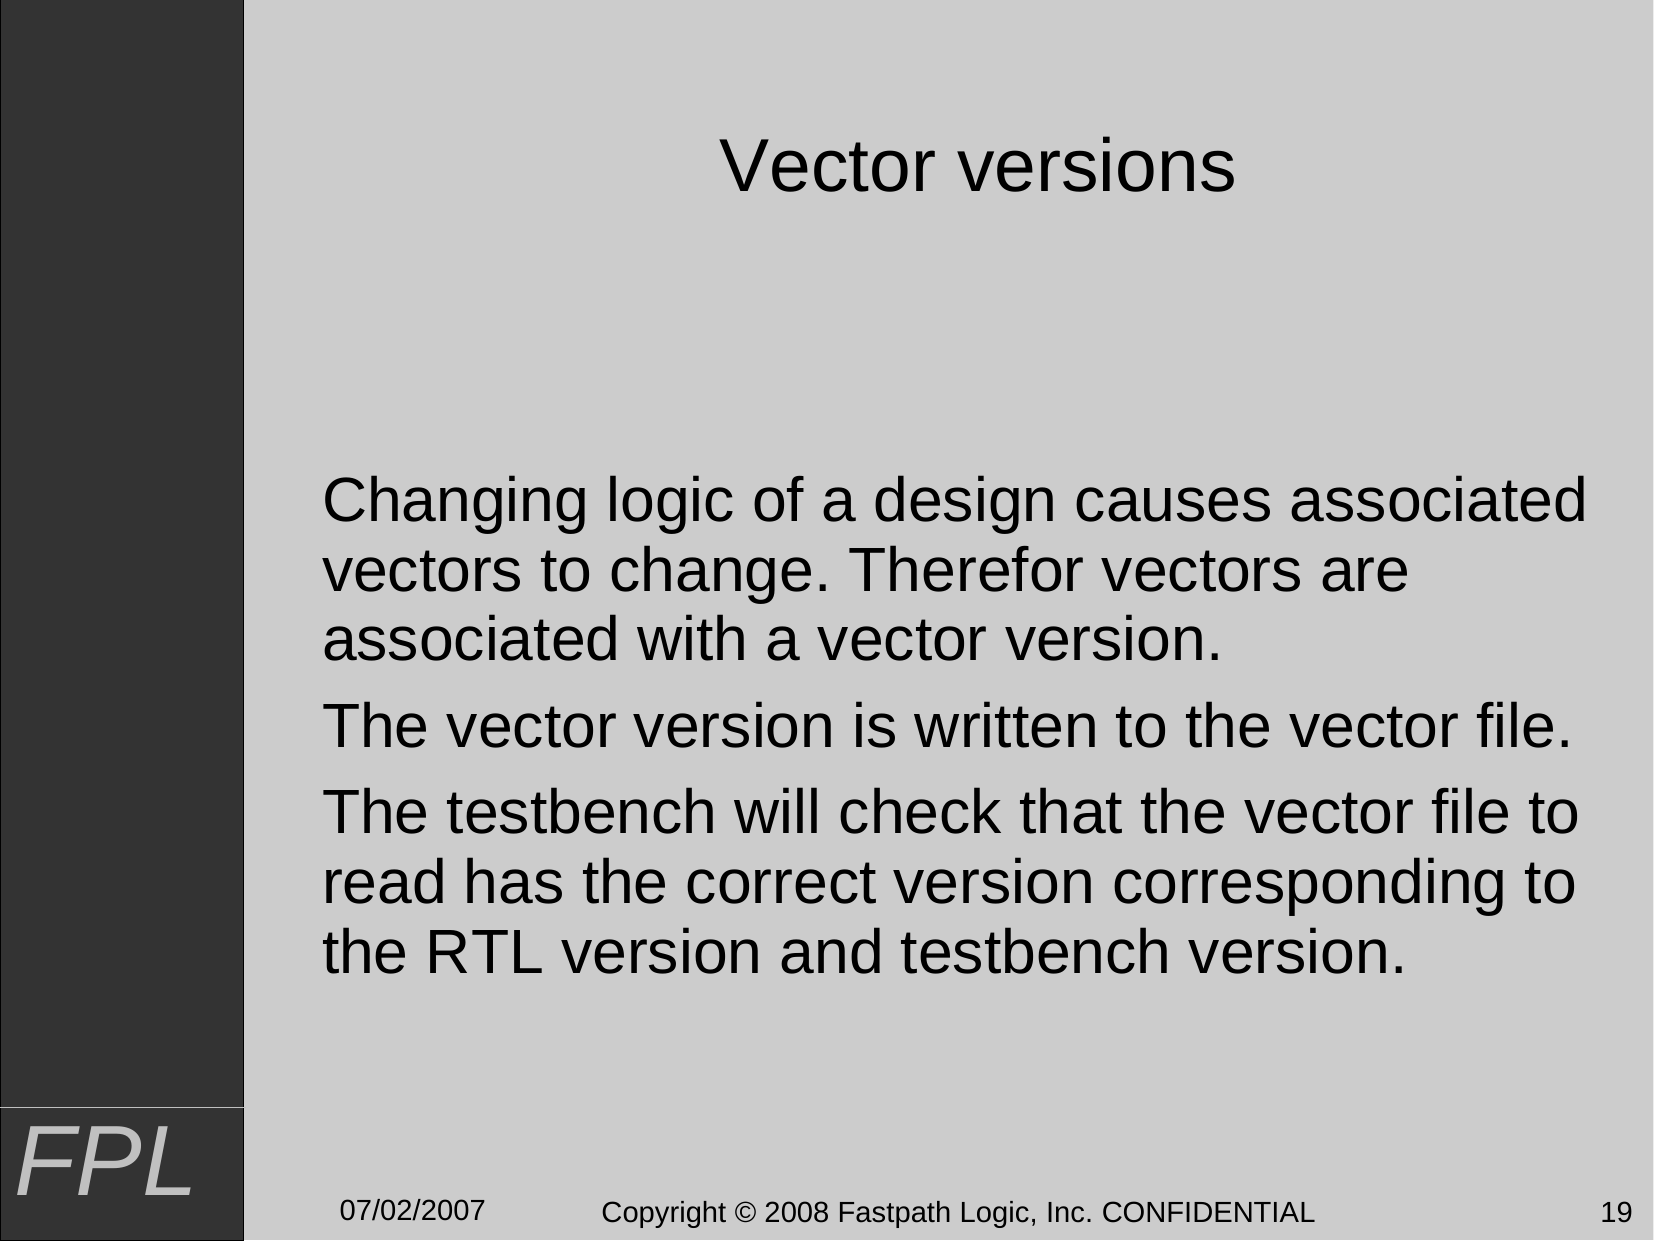

# Vector versions
Changing logic of a design causes associated vectors to change. Therefor vectors are associated with a vector version.
The vector version is written to the vector file.
The testbench will check that the vector file to read has the correct version corresponding to the RTL version and testbench version.
07/02/2007
19
© 2007 FASTPATH LOGIC INC.